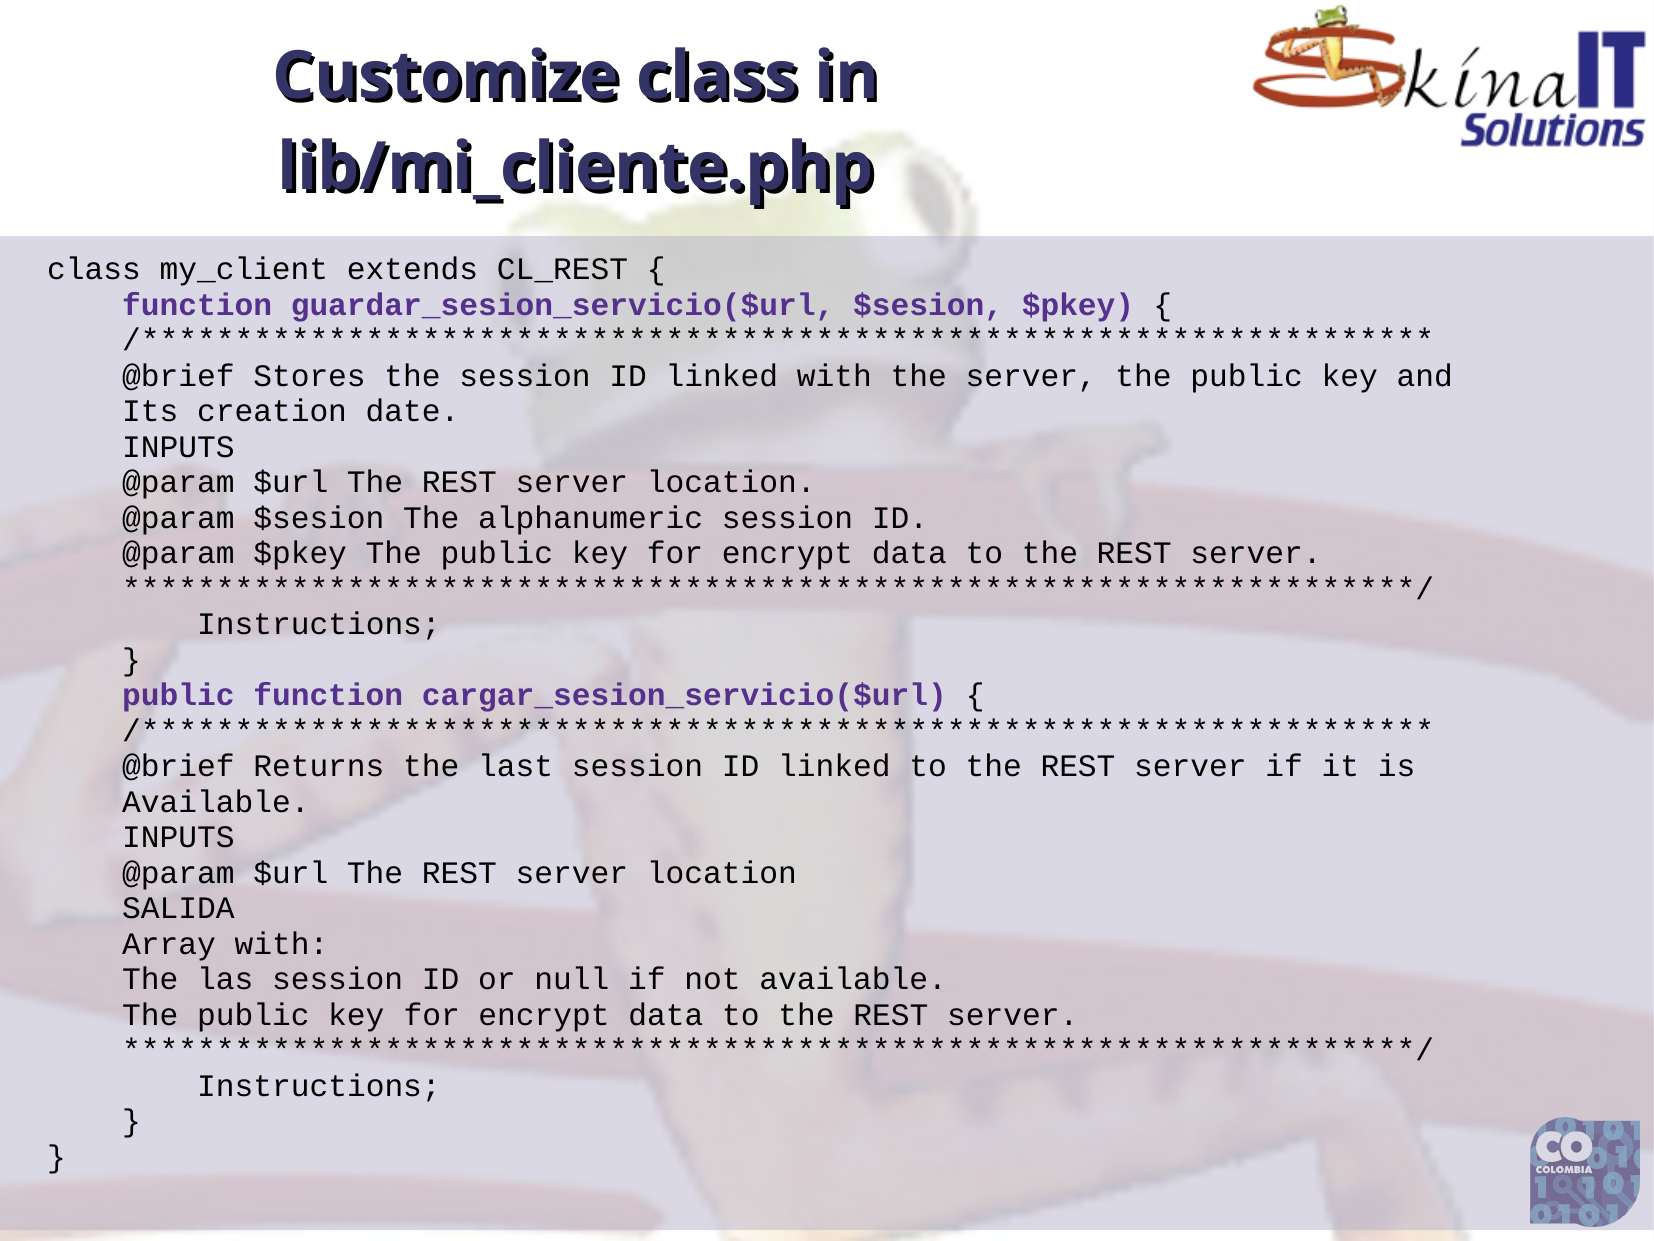

# Customize class in lib/mi_cliente.php
class my_client extends CL_REST {
 function guardar_sesion_servicio($url, $sesion, $pkey) {
 /*********************************************************************
 @brief Stores the session ID linked with the server, the public key and
 Its creation date.
 INPUTS
 @param $url The REST server location.
 @param $sesion The alphanumeric session ID.
 @param $pkey The public key for encrypt data to the REST server.
 *********************************************************************/
 Instructions;
 }
 public function cargar_sesion_servicio($url) {
 /*********************************************************************
 @brief Returns the last session ID linked to the REST server if it is
 Available.
 INPUTS
 @param $url The REST server location
 SALIDA
 Array with:
 The las session ID or null if not available.
 The public key for encrypt data to the REST server.
 *********************************************************************/
 Instructions;
 }
}